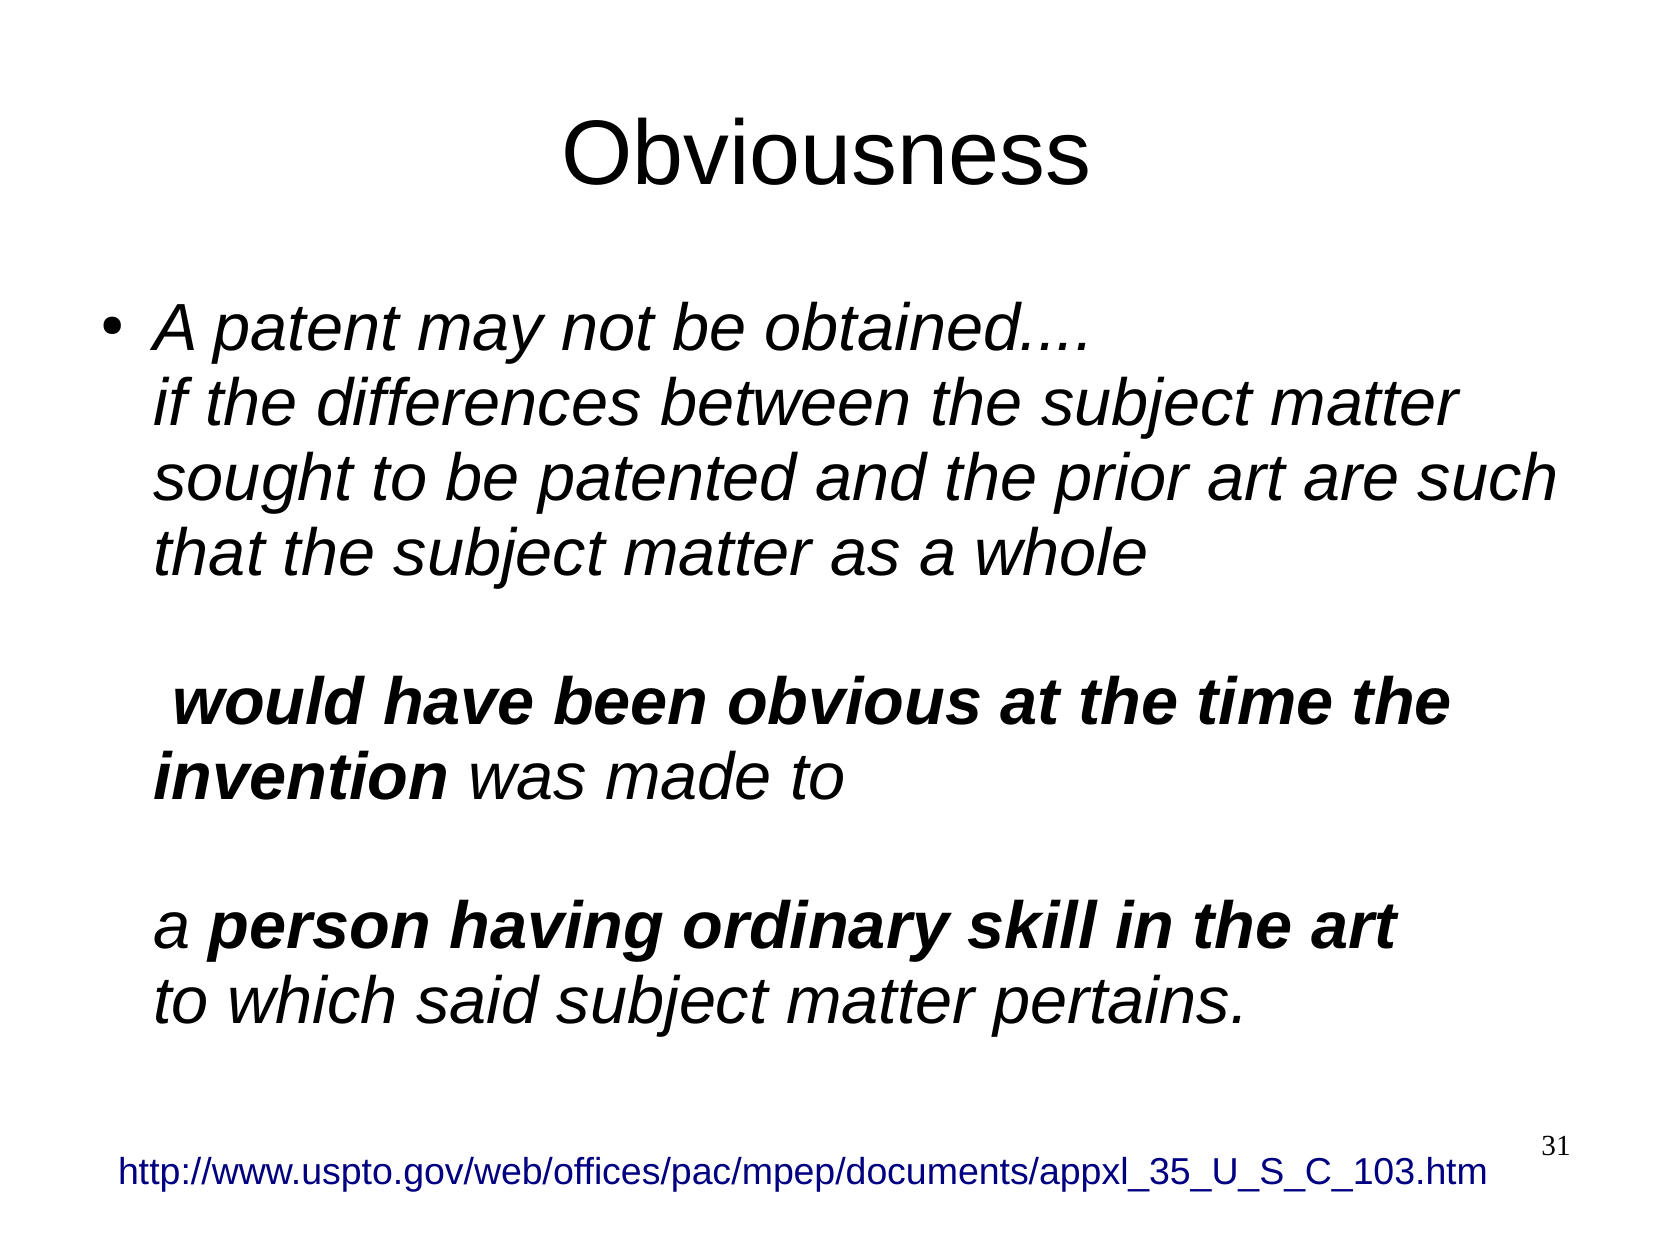

# Obviousness
A patent may not be obtained....
if the differences between the subject matter sought to be patented and the prior art are such that the subject matter as a whole
 would have been obvious at the time the invention was made to
a person having ordinary skill in the art
to which said subject matter pertains.
31
http://www.uspto.gov/web/offices/pac/mpep/documents/appxl_35_U_S_C_103.htm